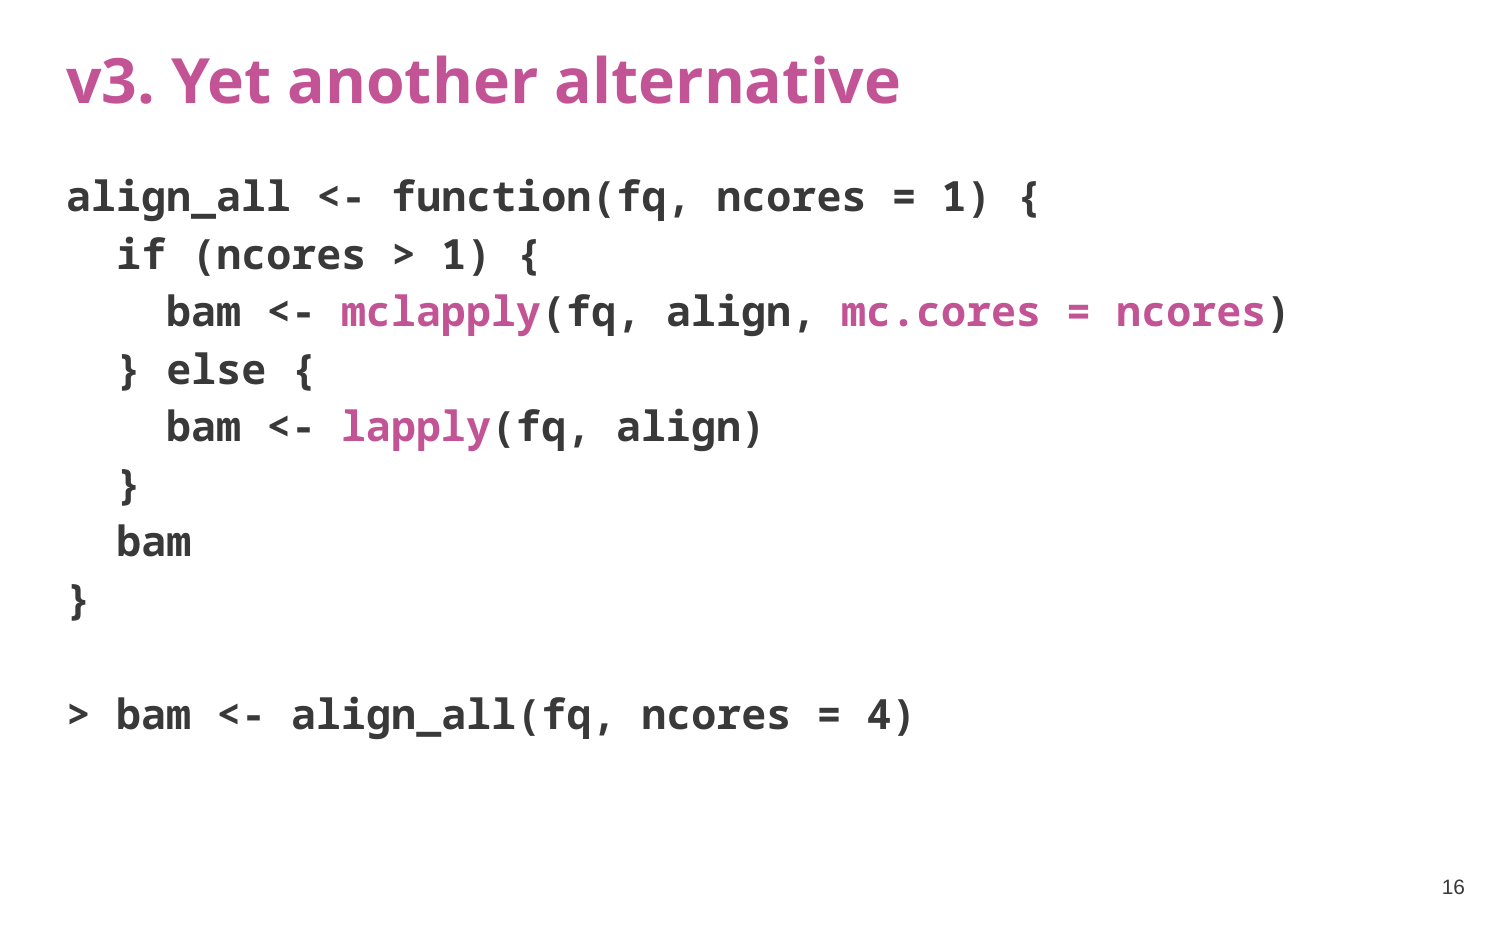

# v3. Yet another alternative
align_all <- function(fq, ncores = 1) {
 if (ncores > 1) {
 bam <- mclapply(fq, align, mc.cores = ncores)
 } else {
 bam <- lapply(fq, align)
 }
 bam
}
> bam <- align_all(fq, ncores = 4)